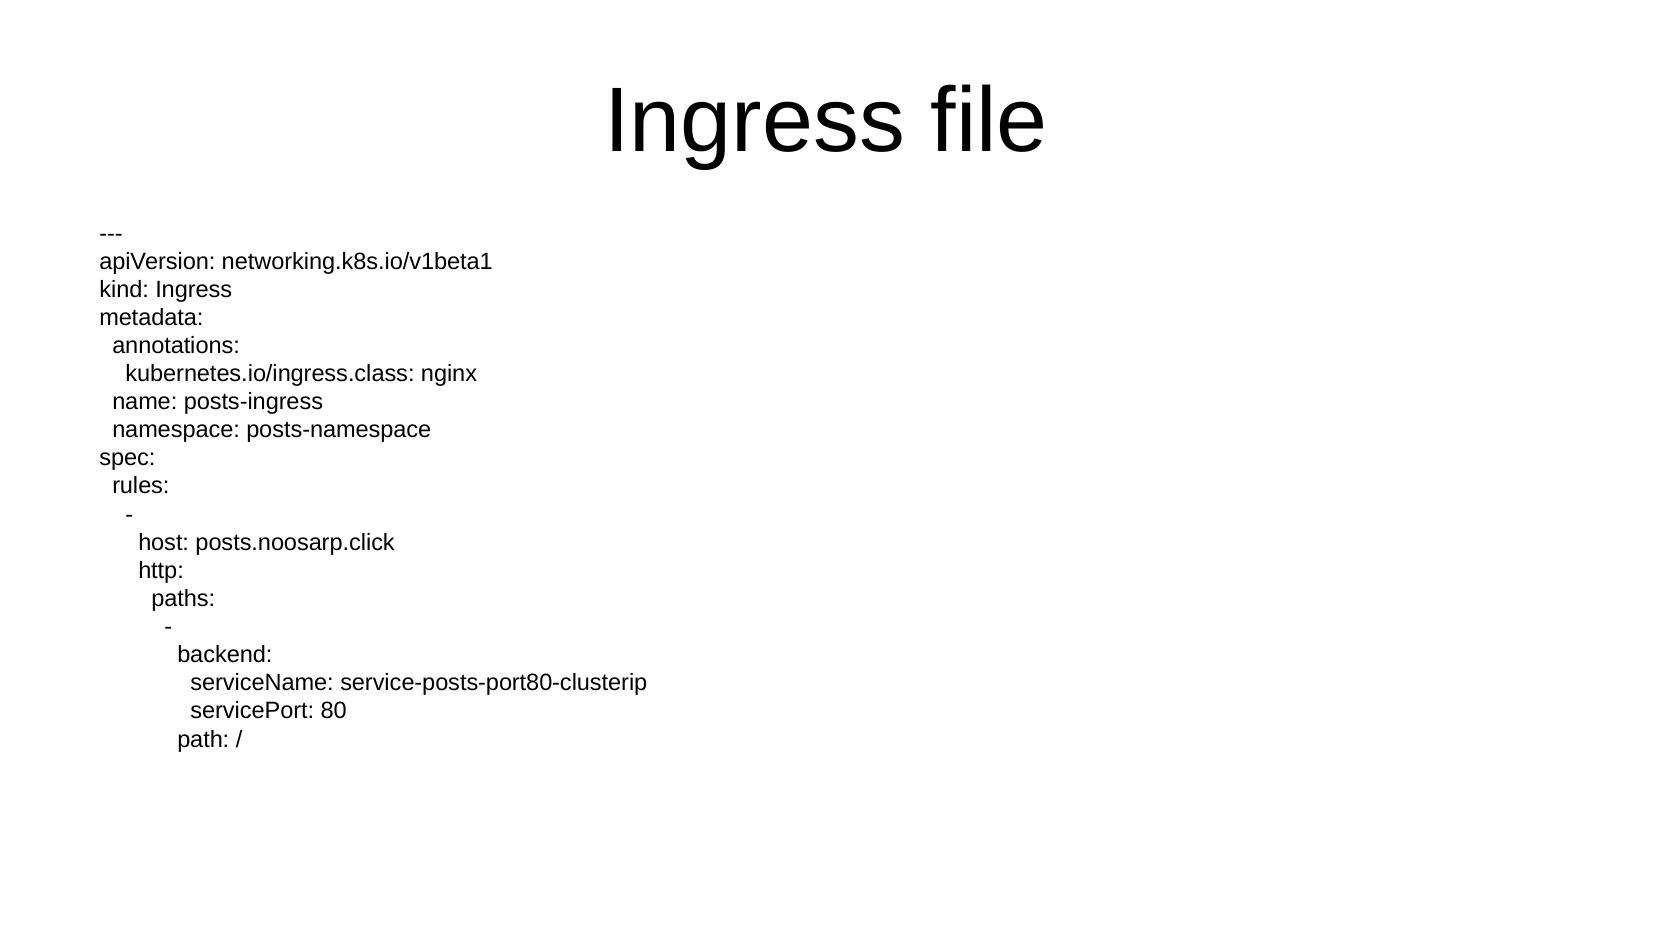

Ingress file
---
apiVersion: networking.k8s.io/v1beta1
kind: Ingress
metadata:
 annotations:
 kubernetes.io/ingress.class: nginx
 name: posts-ingress
 namespace: posts-namespace
spec:
 rules:
 -
 host: posts.noosarp.click
 http:
 paths:
 -
 backend:
 serviceName: service-posts-port80-clusterip
 servicePort: 80
 path: /